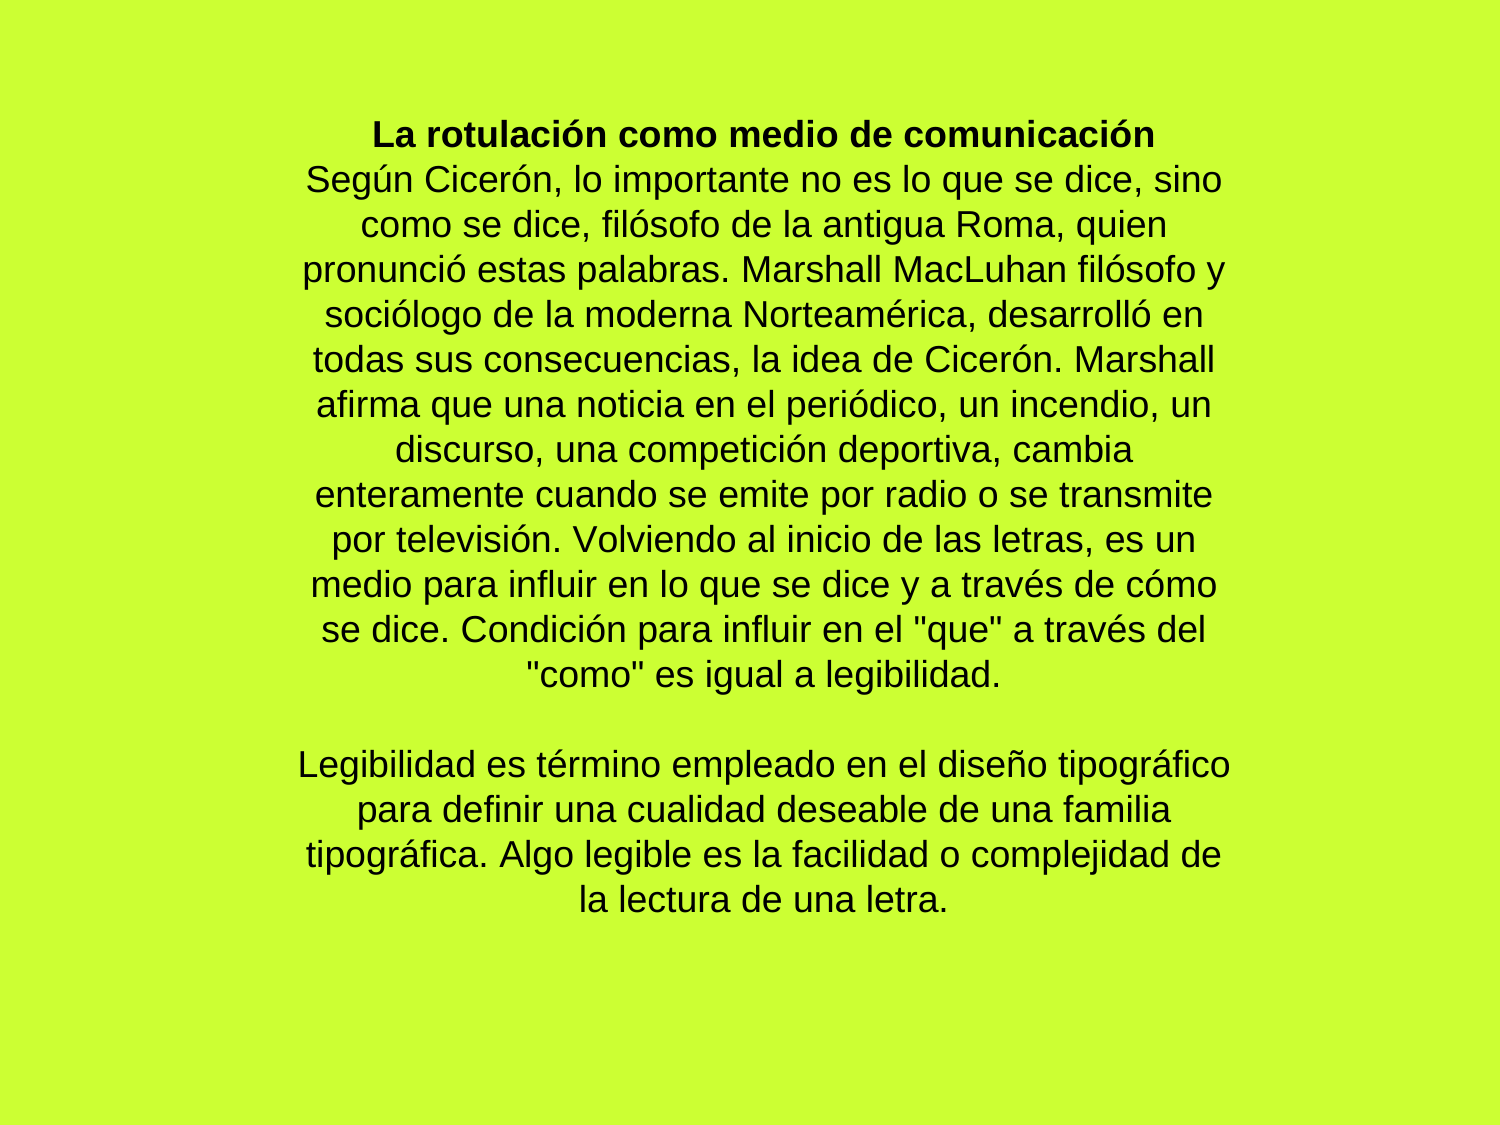

La rotulación como medio de comunicación
Según Cicerón, lo importante no es lo que se dice, sino como se dice, filósofo de la antigua Roma, quien pronunció estas palabras. Marshall MacLuhan filósofo y sociólogo de la moderna Norteamérica, desarrolló en todas sus consecuencias, la idea de Cicerón. Marshall afirma que una noticia en el periódico, un incendio, un discurso, una competición deportiva, cambia enteramente cuando se emite por radio o se transmite por televisión. Volviendo al inicio de las letras, es un medio para influir en lo que se dice y a través de cómo se dice. Condición para influir en el "que" a través del "como" es igual a legibilidad.
Legibilidad es término empleado en el diseño tipográfico para definir una cualidad deseable de una familia tipográfica. Algo legible es la facilidad o complejidad de la lectura de una letra.